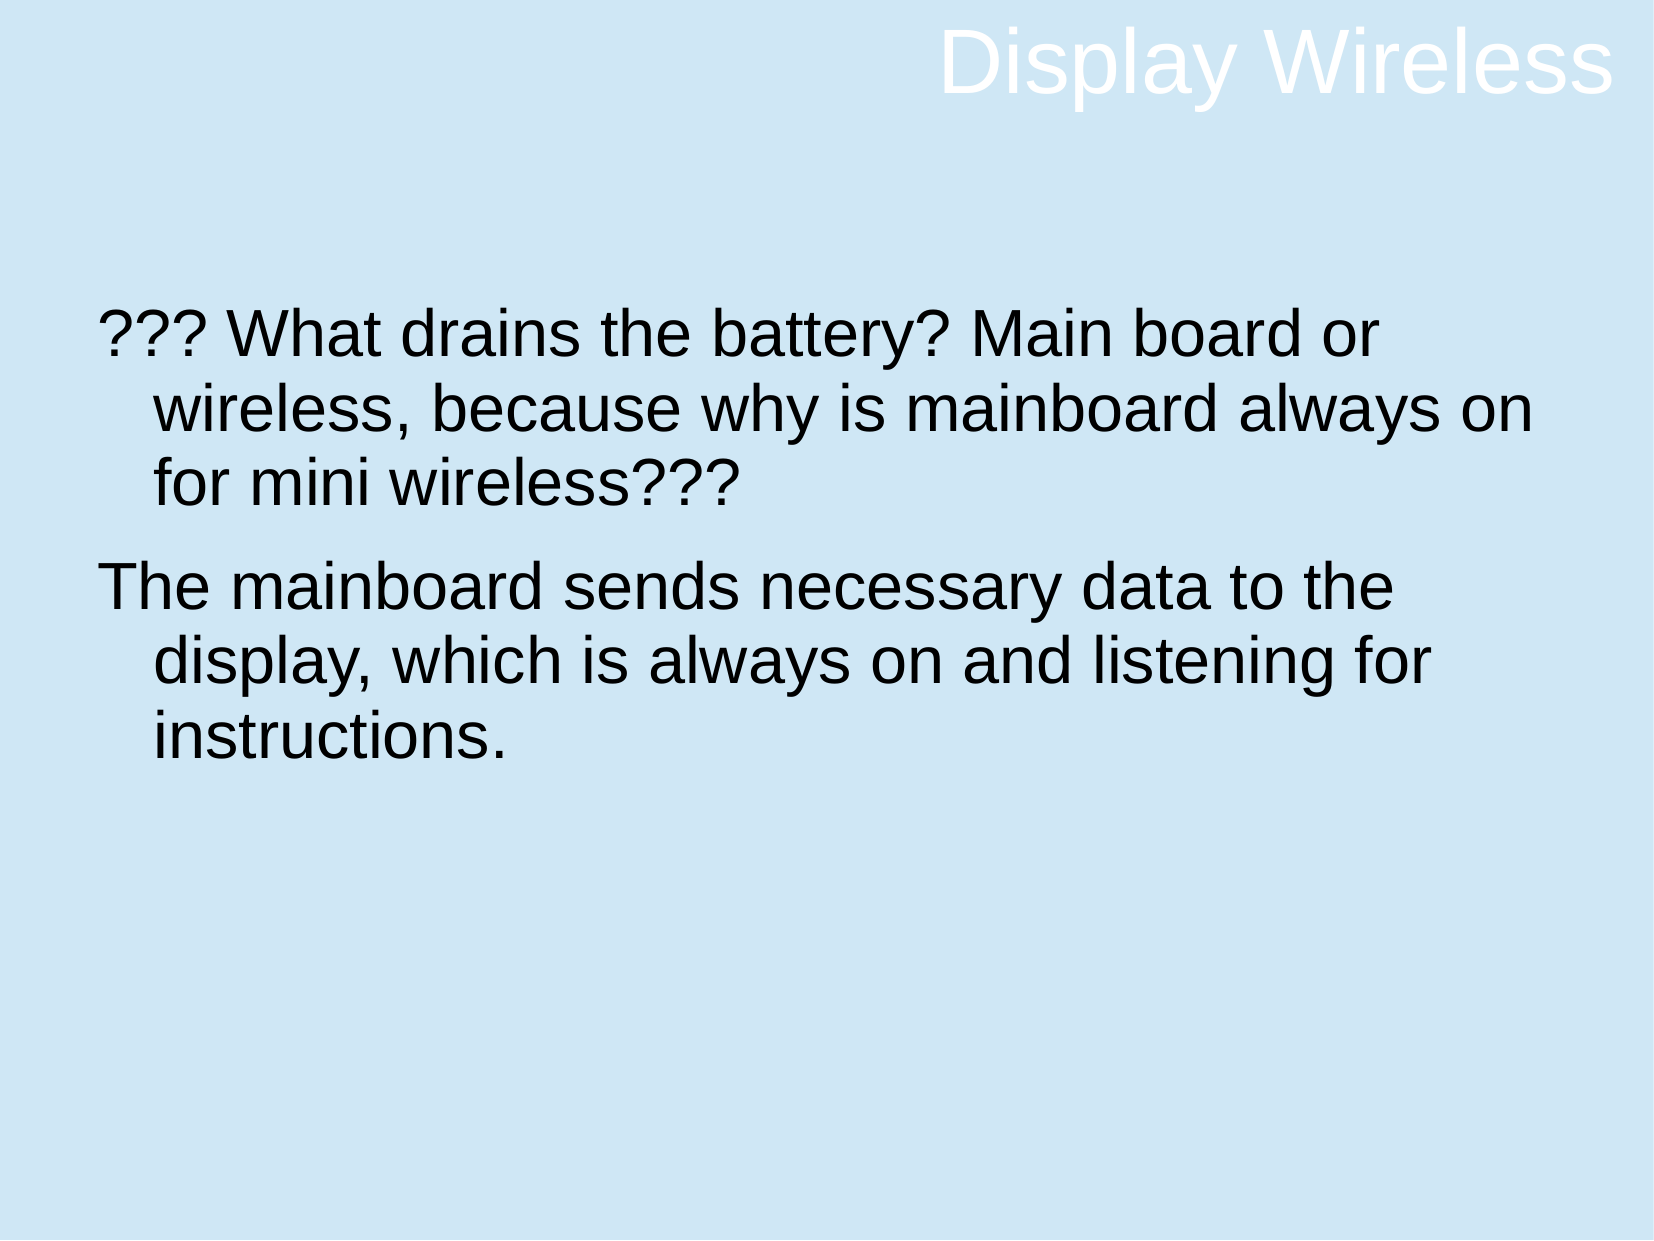

# Display Wireless
??? What drains the battery? Main board or wireless, because why is mainboard always on for mini wireless???
The mainboard sends necessary data to the display, which is always on and listening for instructions.